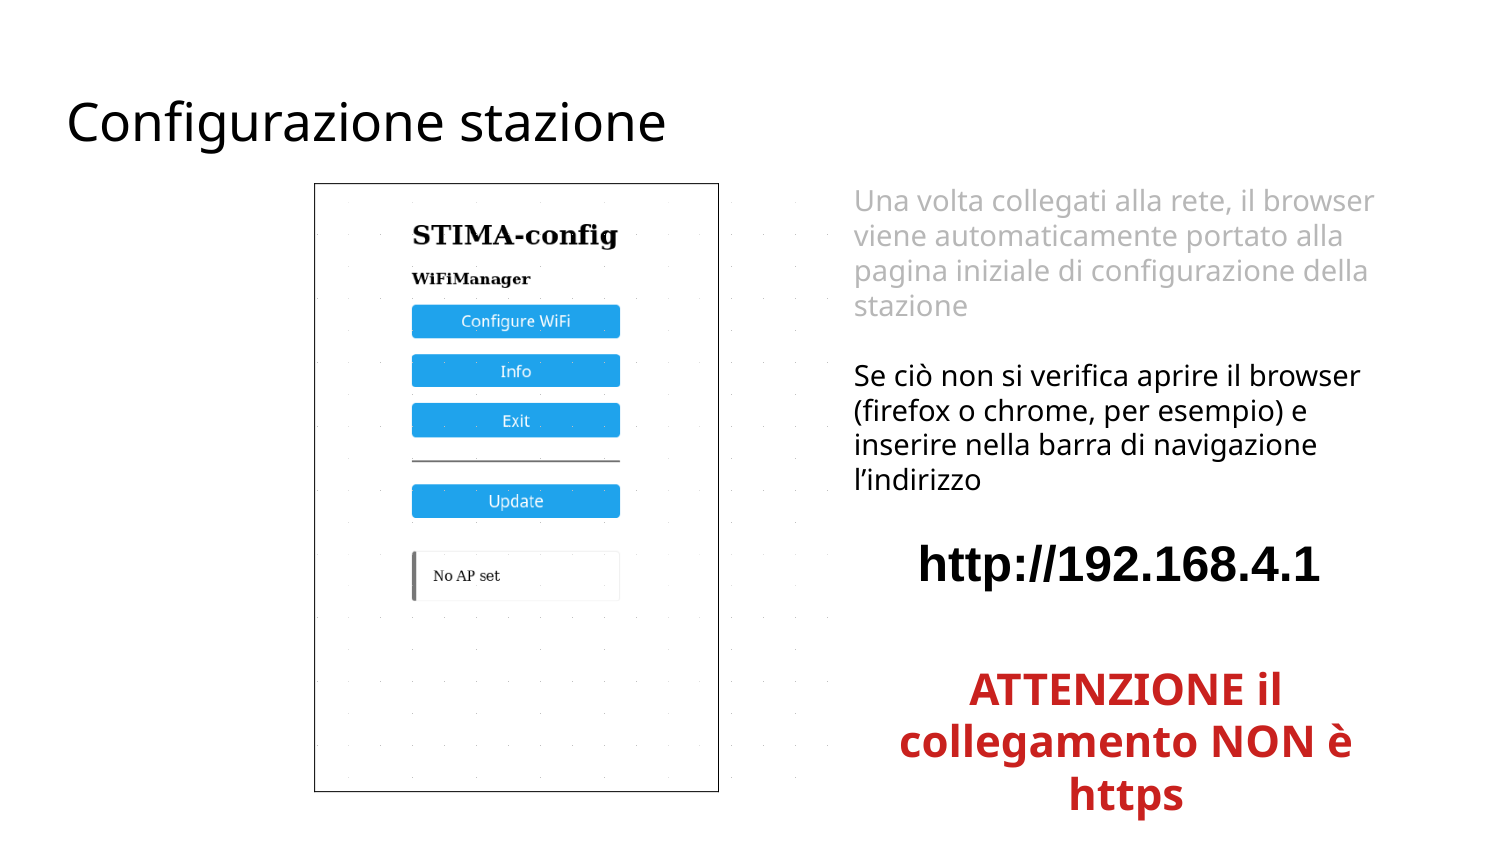

Una volta collegati alla rete, il browser viene automaticamente portato alla pagina iniziale di configurazione della stazione
Se ciò non si verifica aprire il browser (firefox o chrome, per esempio) e inserire nella barra di navigazione l’indirizzo
http://192.168.4.1
ATTENZIONE il collegamento NON è https
# Configurazione stazione